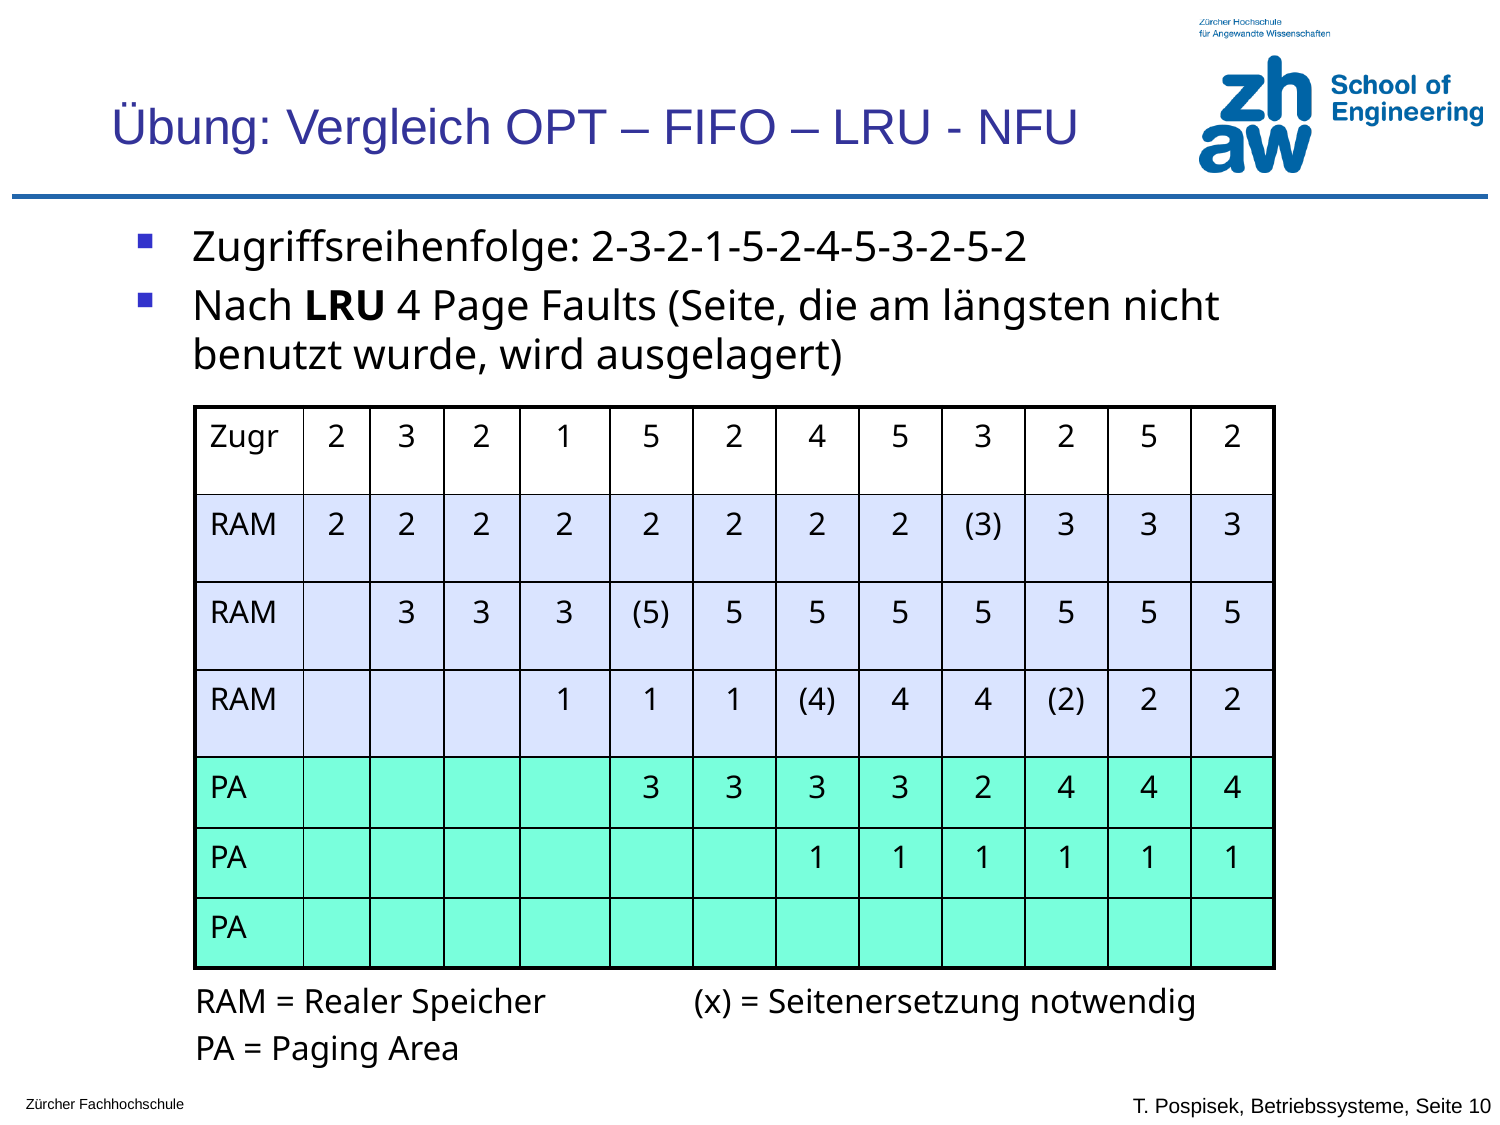

# Übung: Vergleich OPT – FIFO – LRU - NFU
Zugriffsreihenfolge: 2-3-2-1-5-2-4-5-3-2-5-2
Nach LRU 4 Page Faults (Seite, die am längsten nicht benutzt wurde, wird ausgelagert)
| Zugr | 2 | 3 | 2 | 1 | 5 | 2 | 4 | 5 | 3 | 2 | 5 | 2 |
| --- | --- | --- | --- | --- | --- | --- | --- | --- | --- | --- | --- | --- |
| RAM | 2 | 2 | 2 | 2 | 2 | 2 | 2 | 2 | (3) | 3 | 3 | 3 |
| RAM | | 3 | 3 | 3 | (5) | 5 | 5 | 5 | 5 | 5 | 5 | 5 |
| RAM | | | | 1 | 1 | 1 | (4) | 4 | 4 | (2) | 2 | 2 |
| PA | | | | | 3 | 3 | 3 | 3 | 2 | 4 | 4 | 4 |
| PA | | | | | | | 1 | 1 | 1 | 1 | 1 | 1 |
| PA | | | | | | | | | | | | |
RAM = Realer Speicher		(x) = Seitenersetzung notwendig
PA = Paging Area